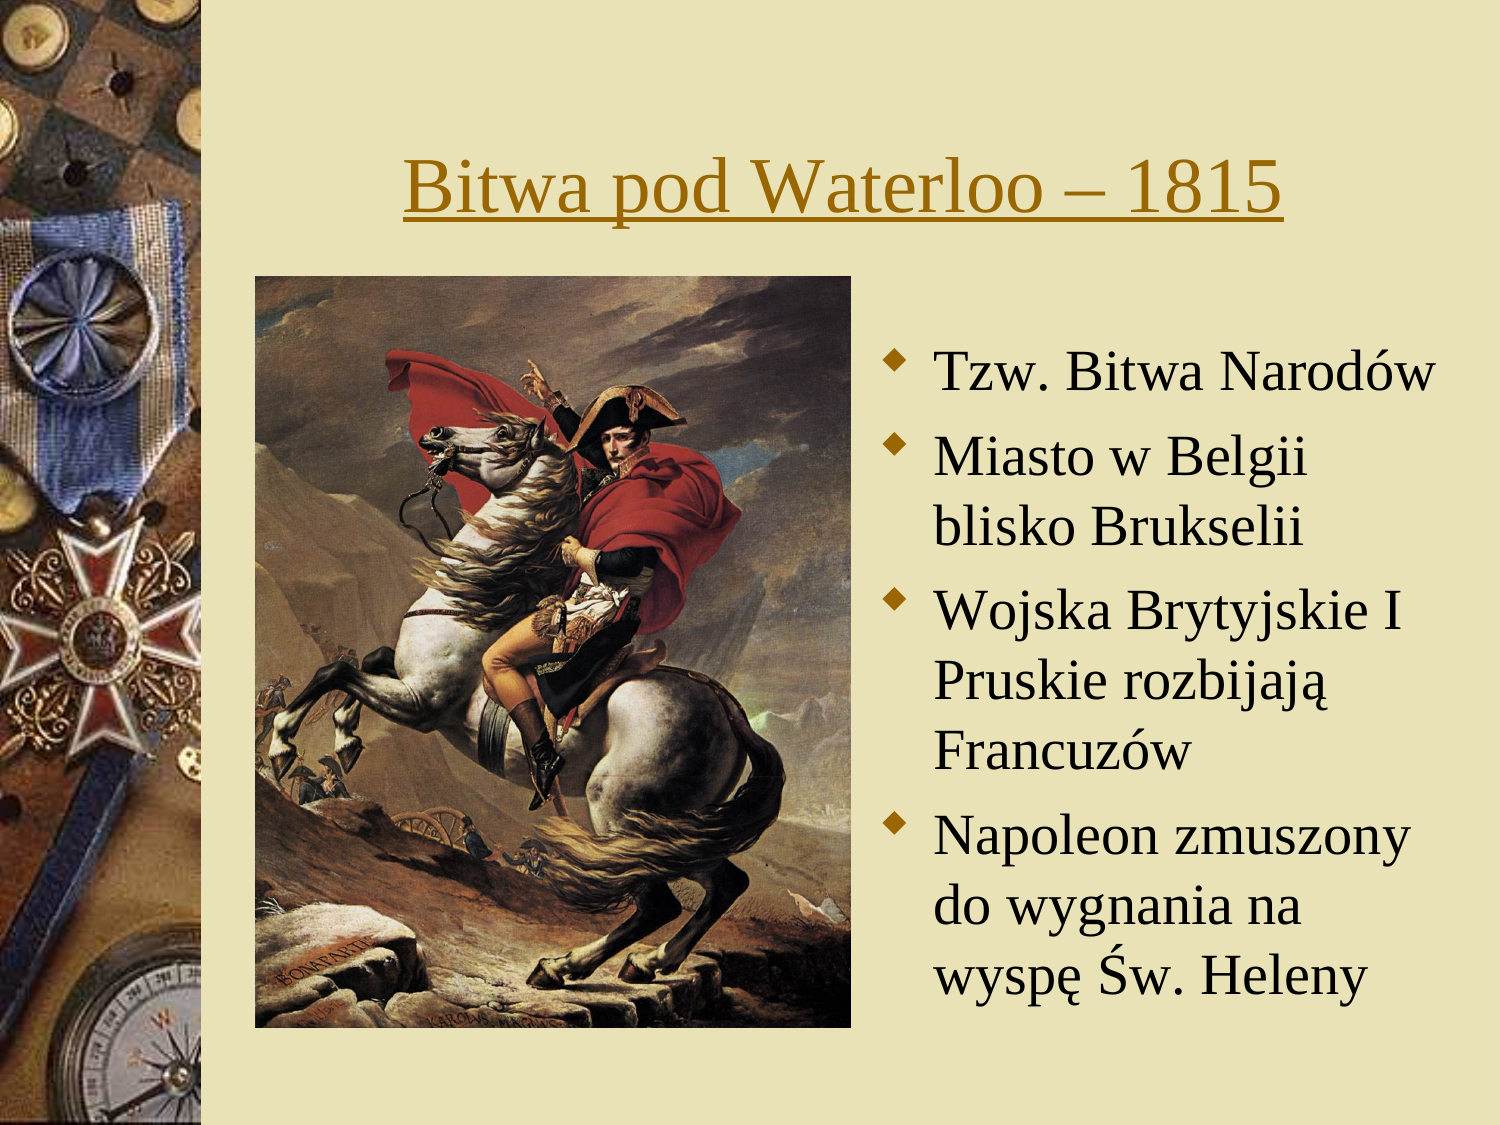

Bitwa pod Waterloo – 1815
Tzw. Bitwa Narodów
Miasto w Belgii blisko Brukselii
Wojska Brytyjskie I Pruskie rozbijają Francuzów
Napoleon zmuszony do wygnania na wyspę Św. Heleny